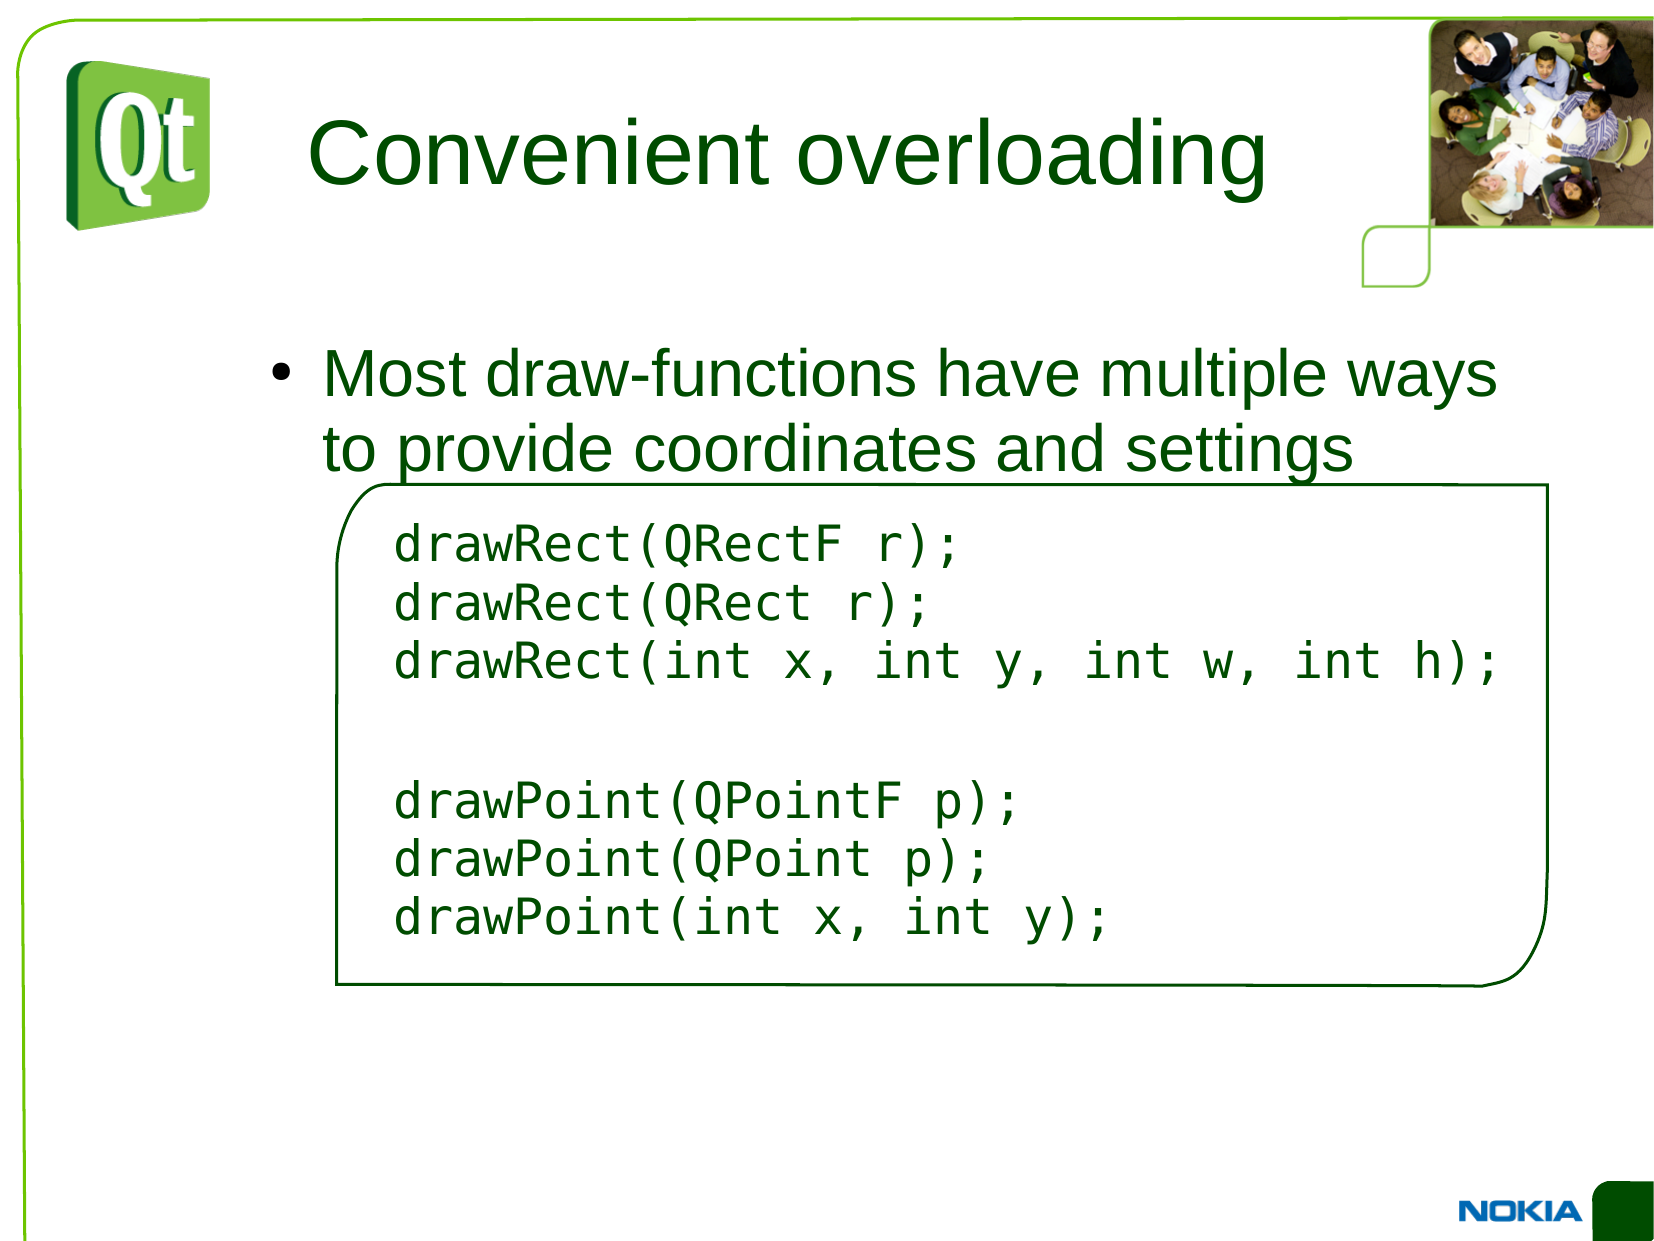

# Convenient overloading
Most draw-functions have multiple ways to provide coordinates and settings
drawRect(QRectF r);
drawRect(QRect r);
drawRect(int x, int y, int w, int h);
drawPoint(QPointF p);
drawPoint(QPoint p);
drawPoint(int x, int y);